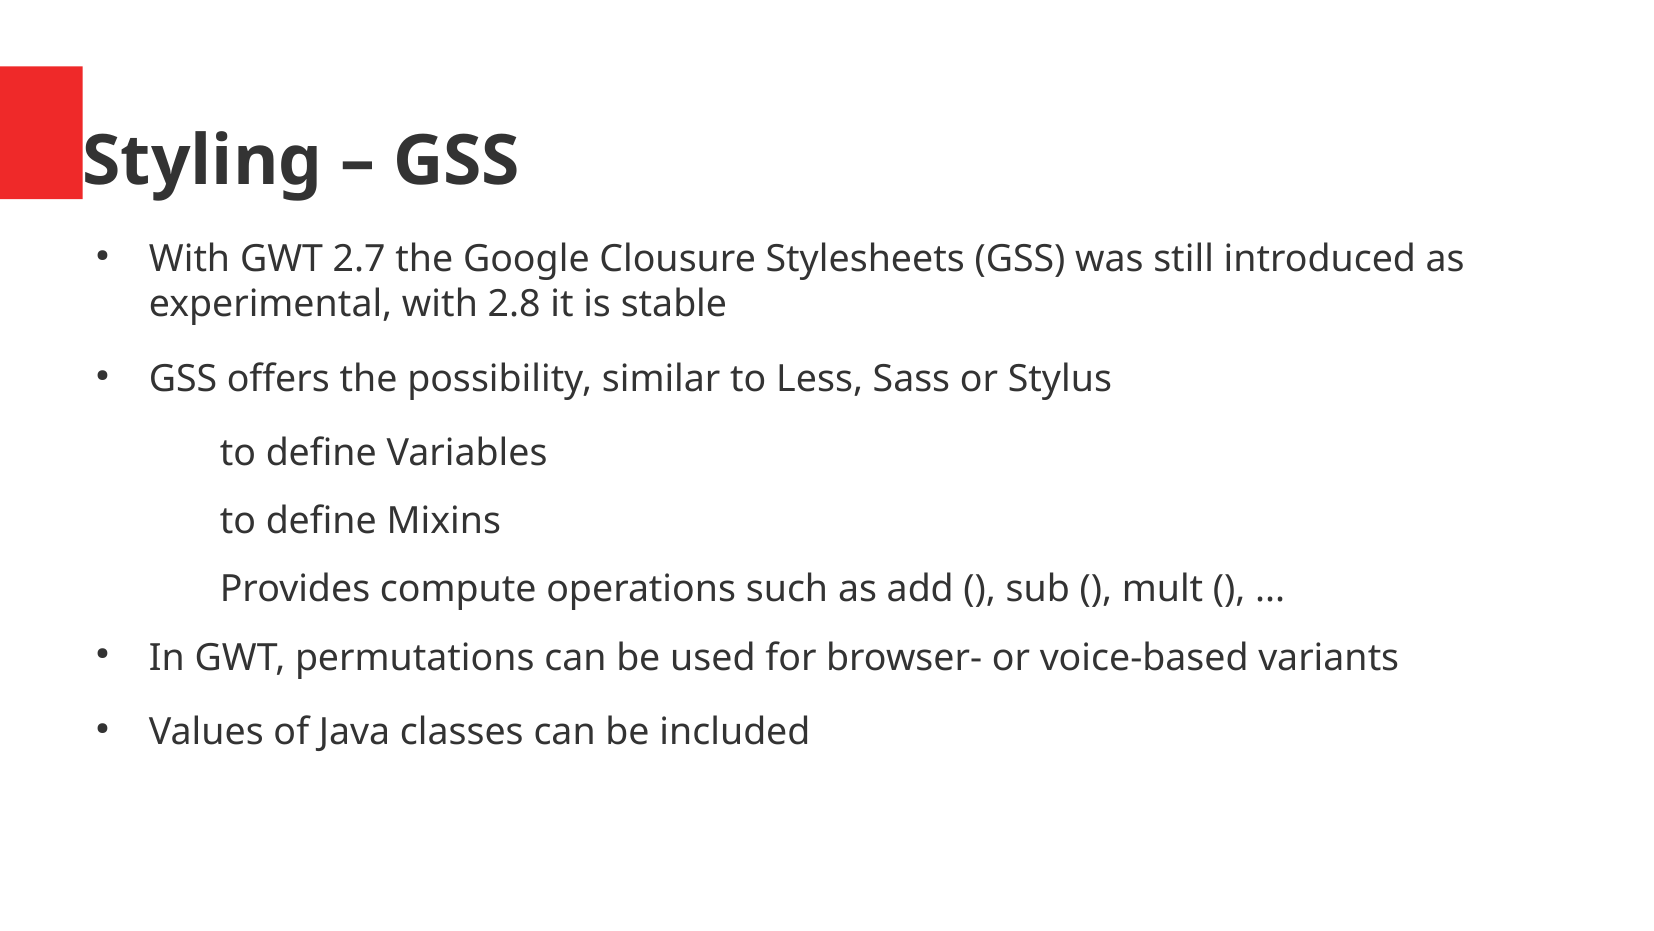

# Styling – GSS
With GWT 2.7 the Google Clousure Stylesheets (GSS) was still introduced as experimental, with 2.8 it is stable
GSS offers the possibility, similar to Less, Sass or Stylus
to define Variables
to define Mixins
Provides compute operations such as add (), sub (), mult (), ...
In GWT, permutations can be used for browser- or voice-based variants
Values of Java classes can be included